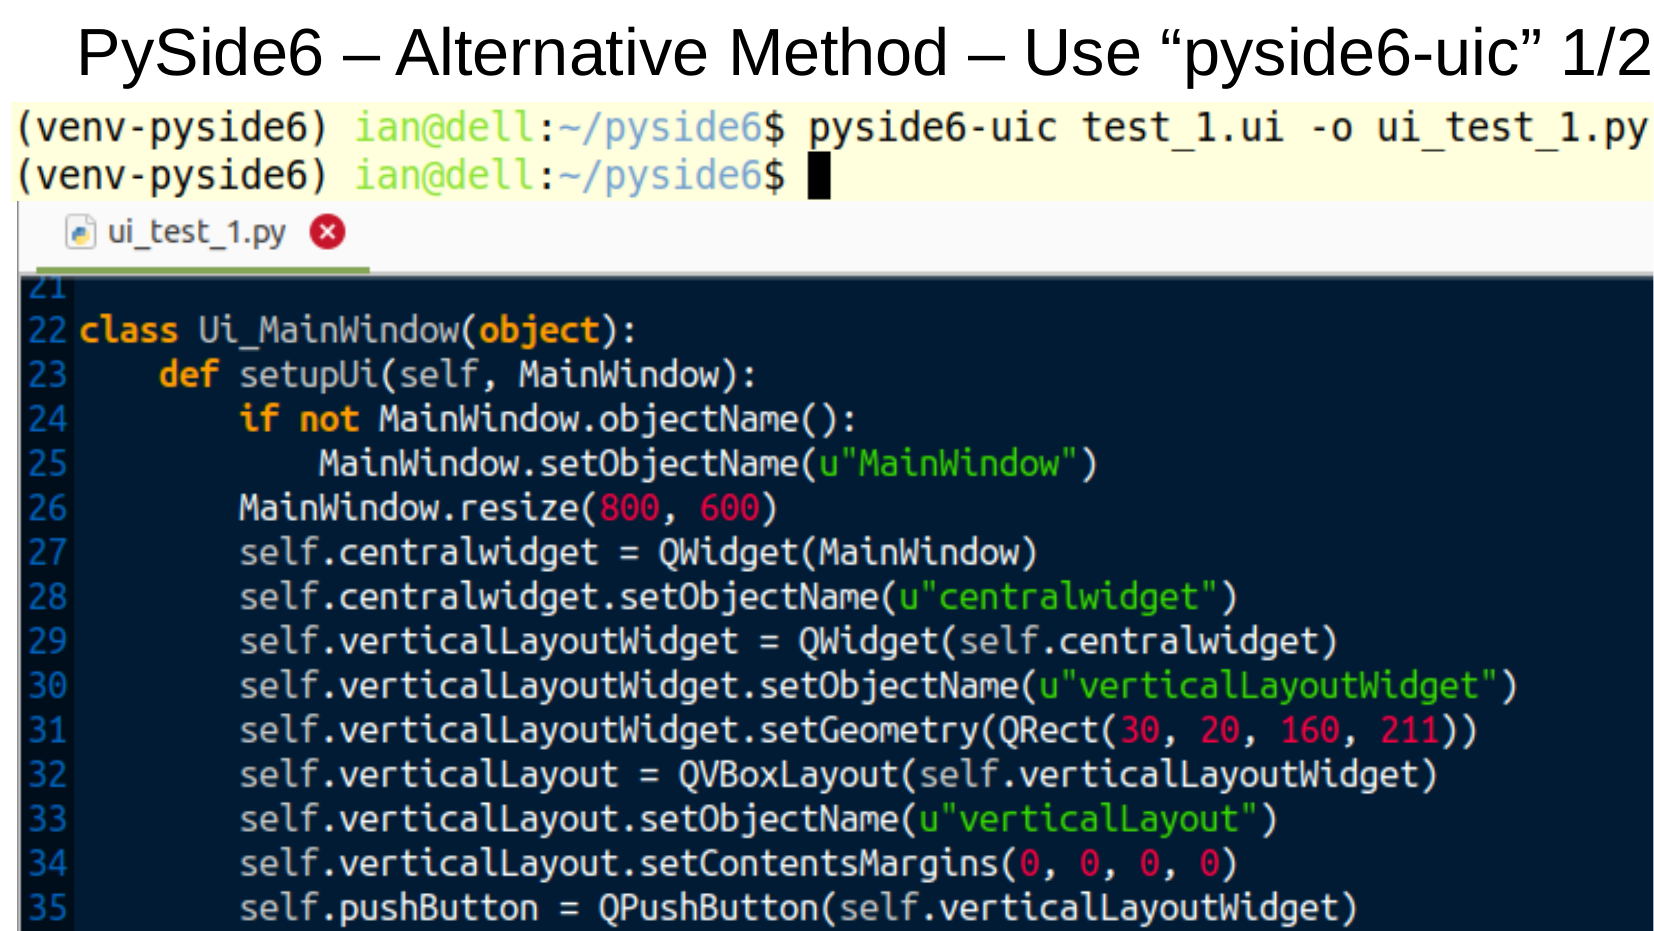

# PySide6 – Alternative Method – Use “pyside6-uic” 1/2